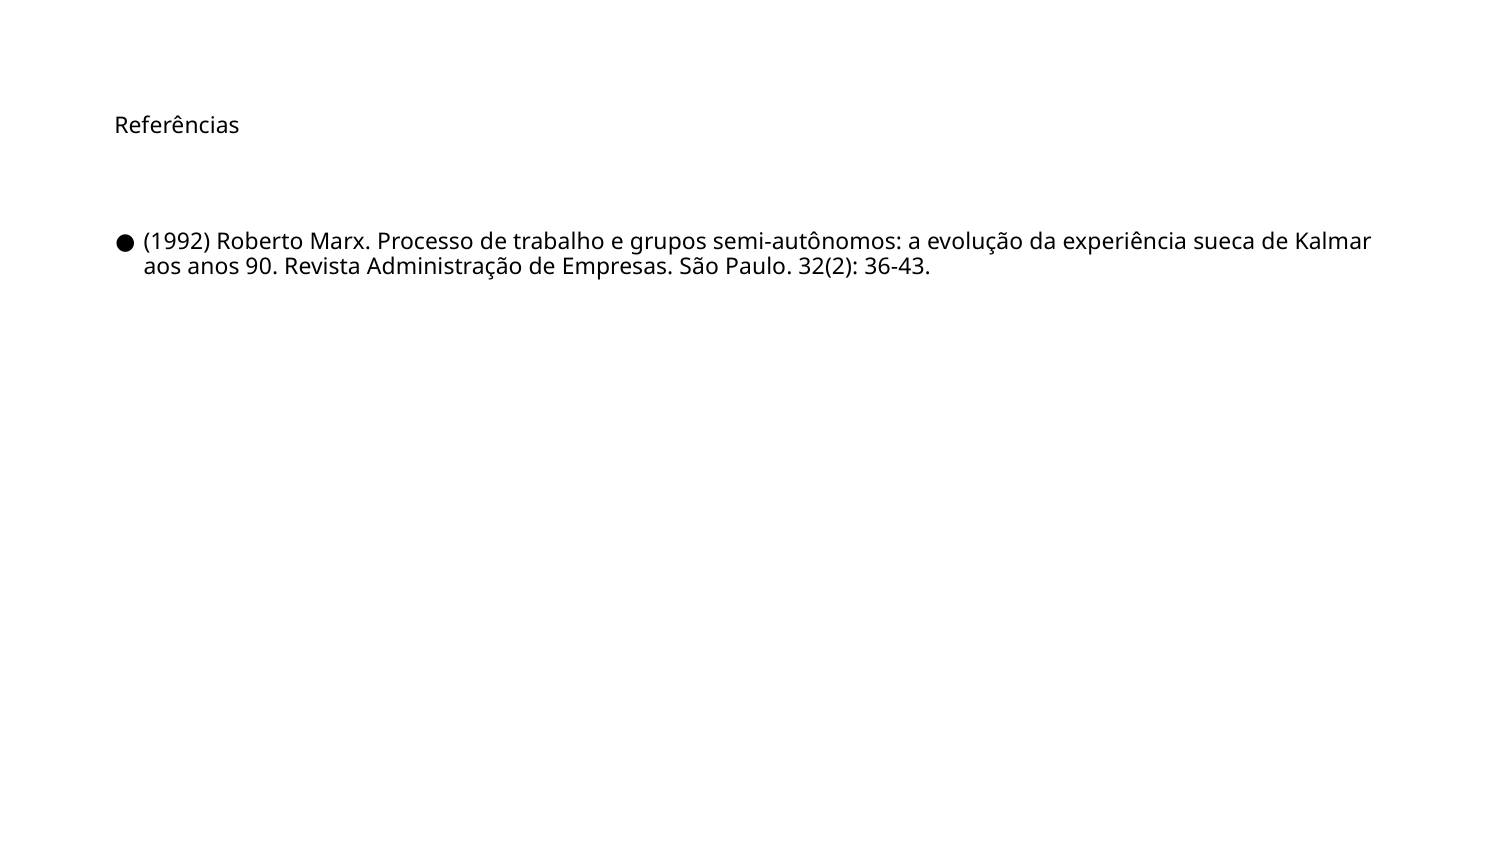

# Referências
(1992) Roberto Marx. Processo de trabalho e grupos semi-autônomos: a evolução da experiência sueca de Kalmar aos anos 90. Revista Administração de Empresas. São Paulo. 32(2): 36-43.